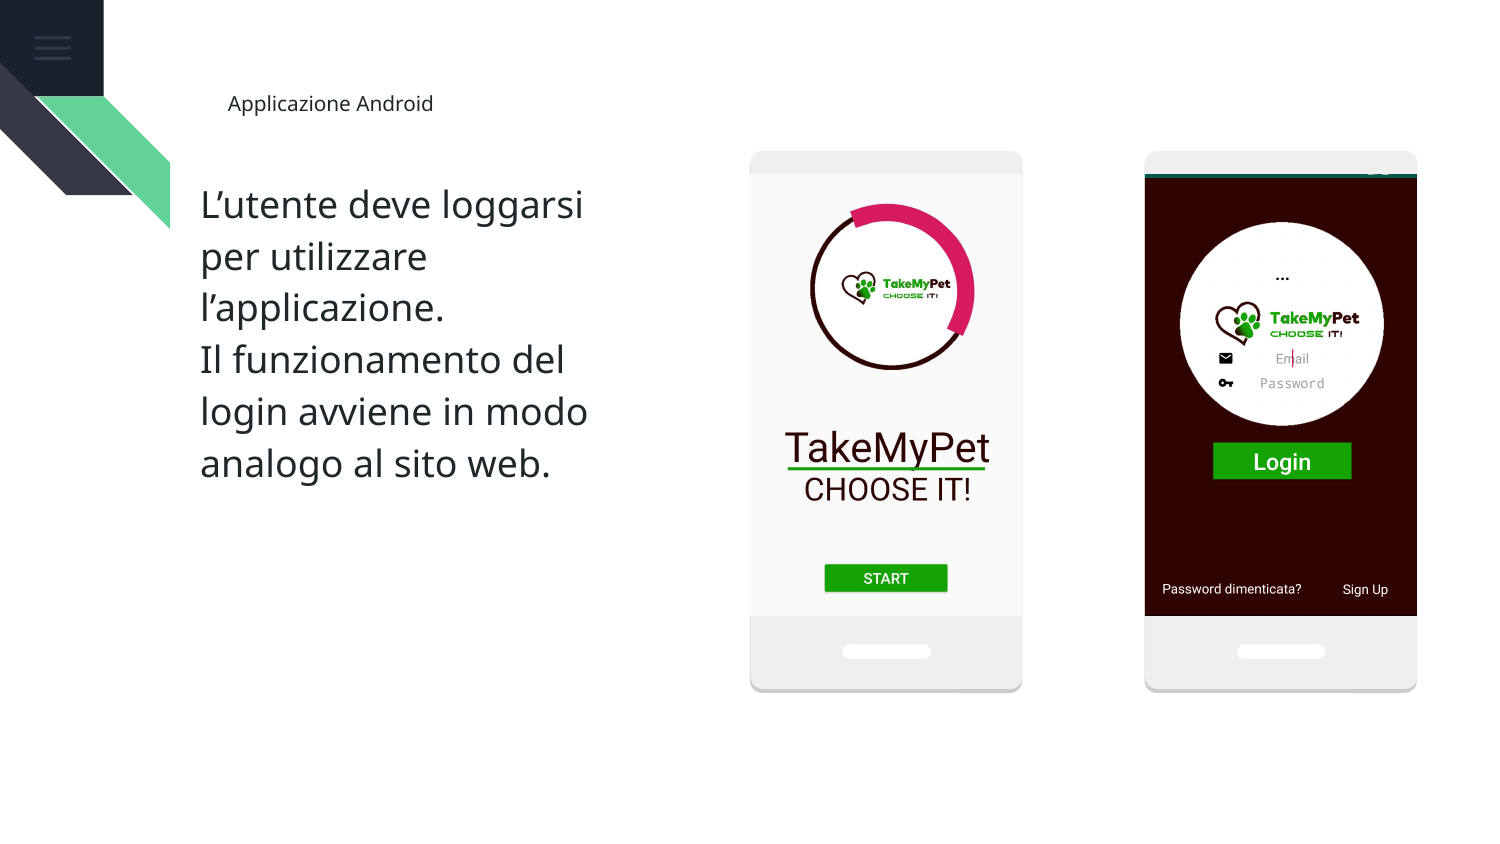

# Applicazione Android
L’utente deve loggarsi per utilizzare l’applicazione.
Il funzionamento del login avviene in modo analogo al sito web.